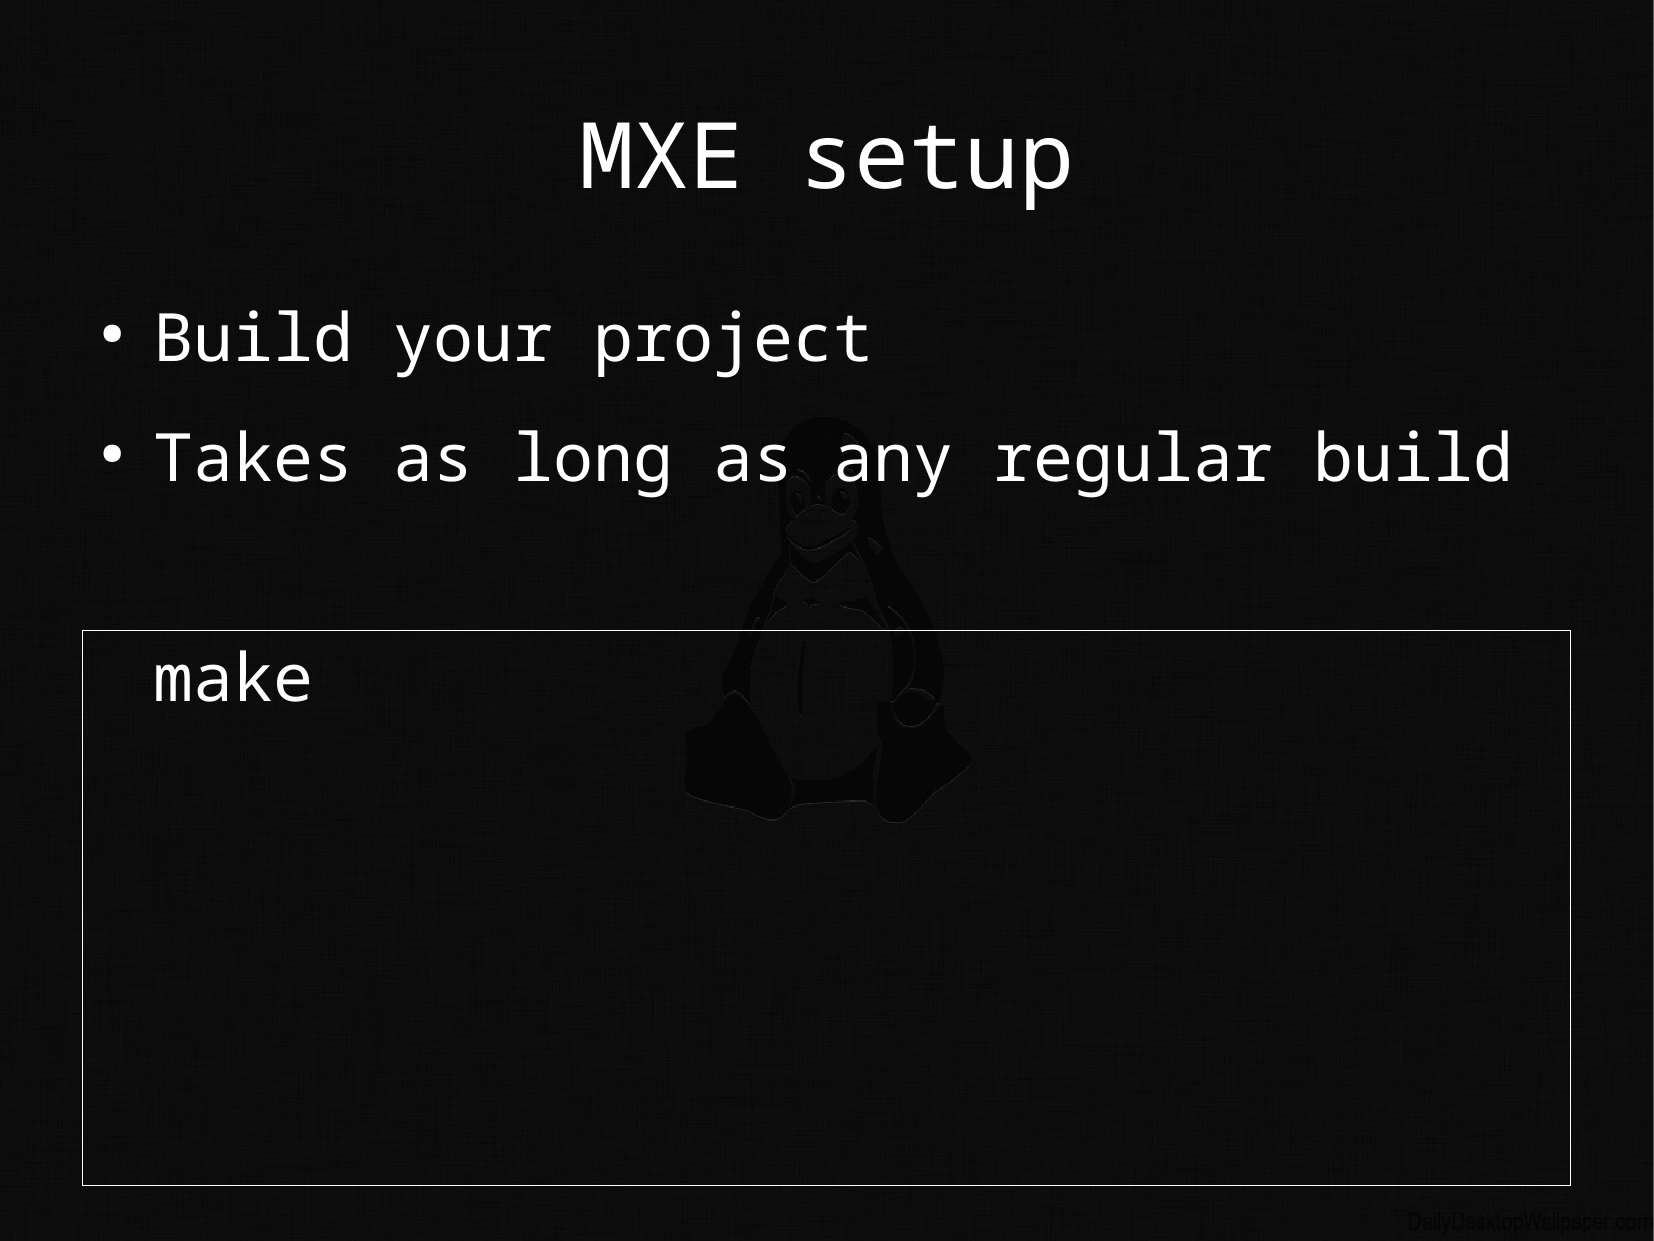

# MXE setup
Build your project
Takes as long as any regular build
make